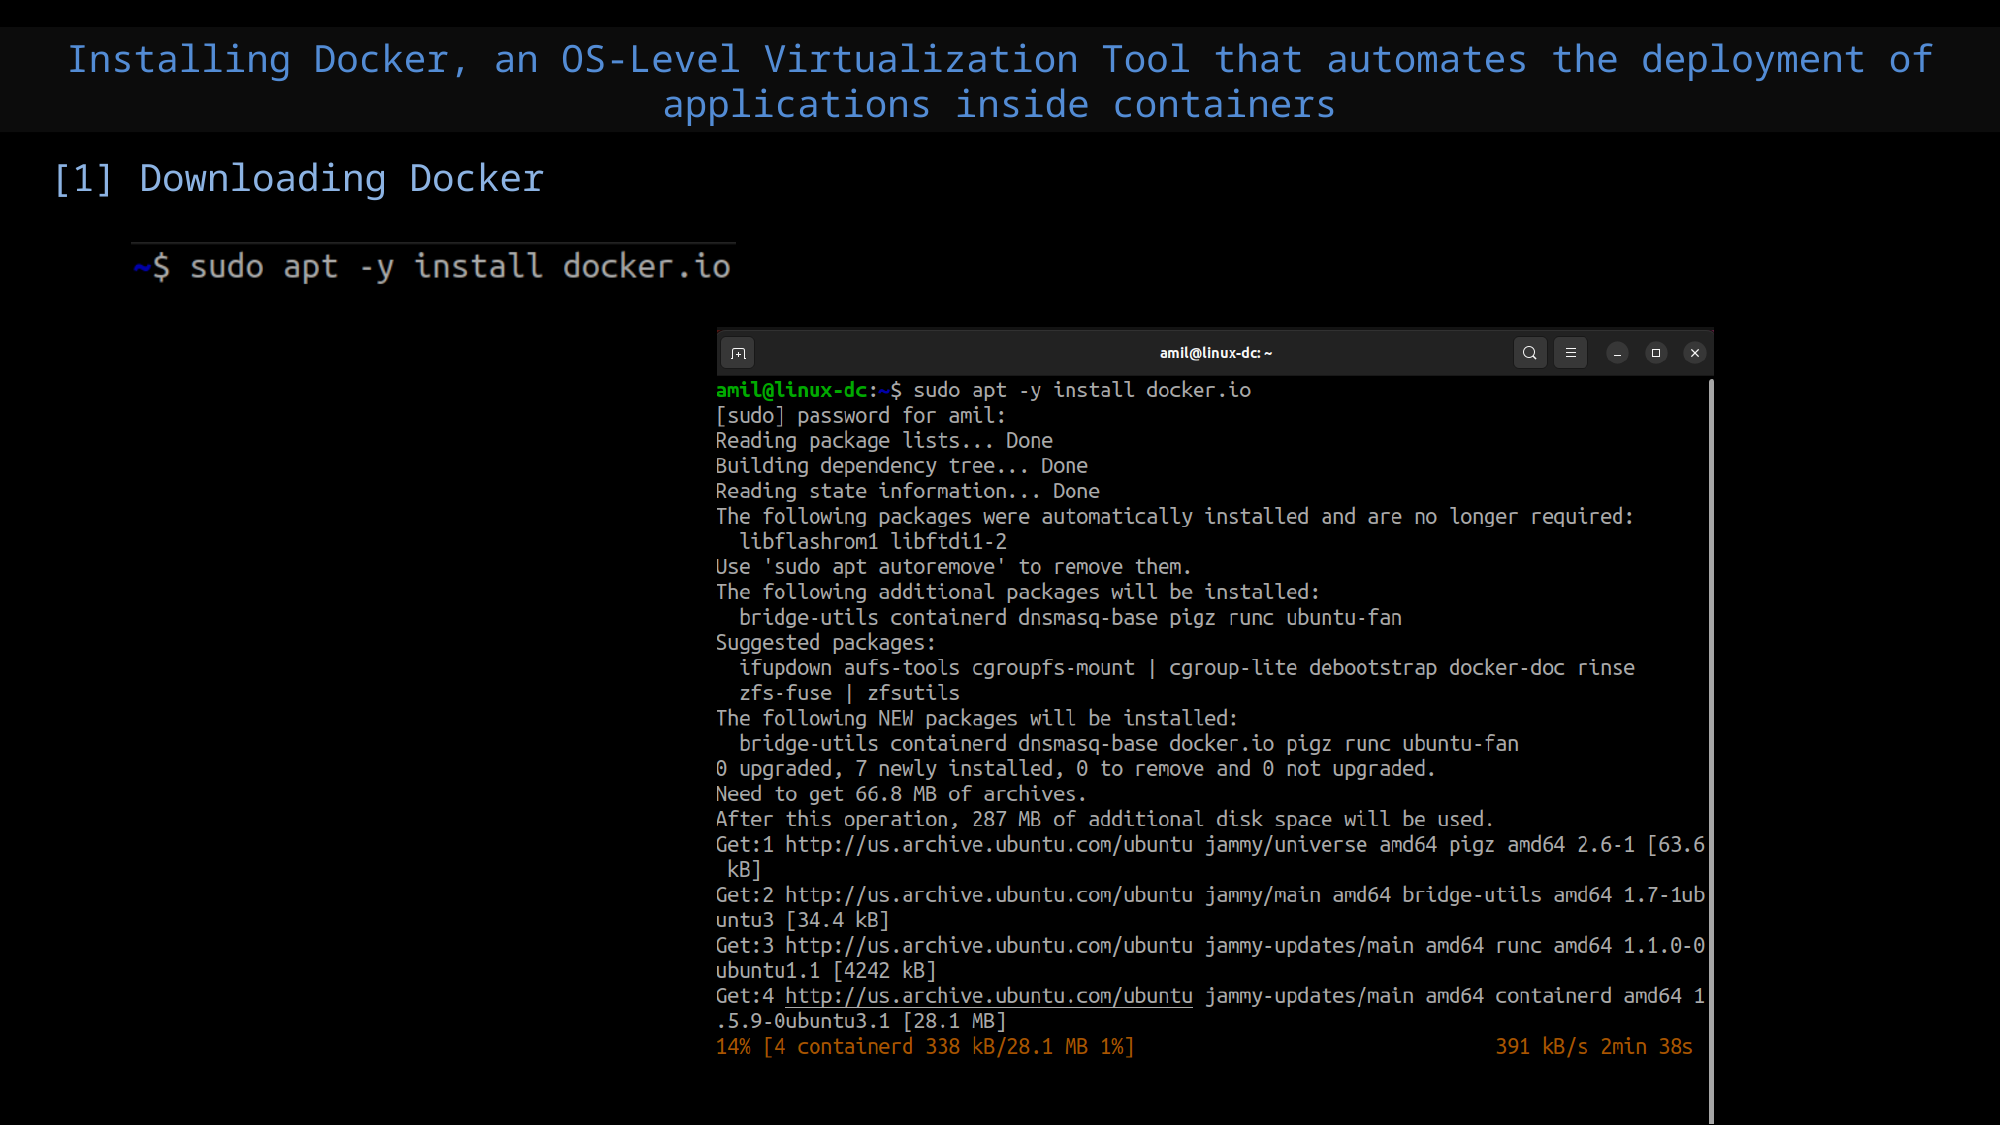

Installing Docker, an OS-Level Virtualization Tool that automates the deployment of applications inside containers
[1] Downloading Docker